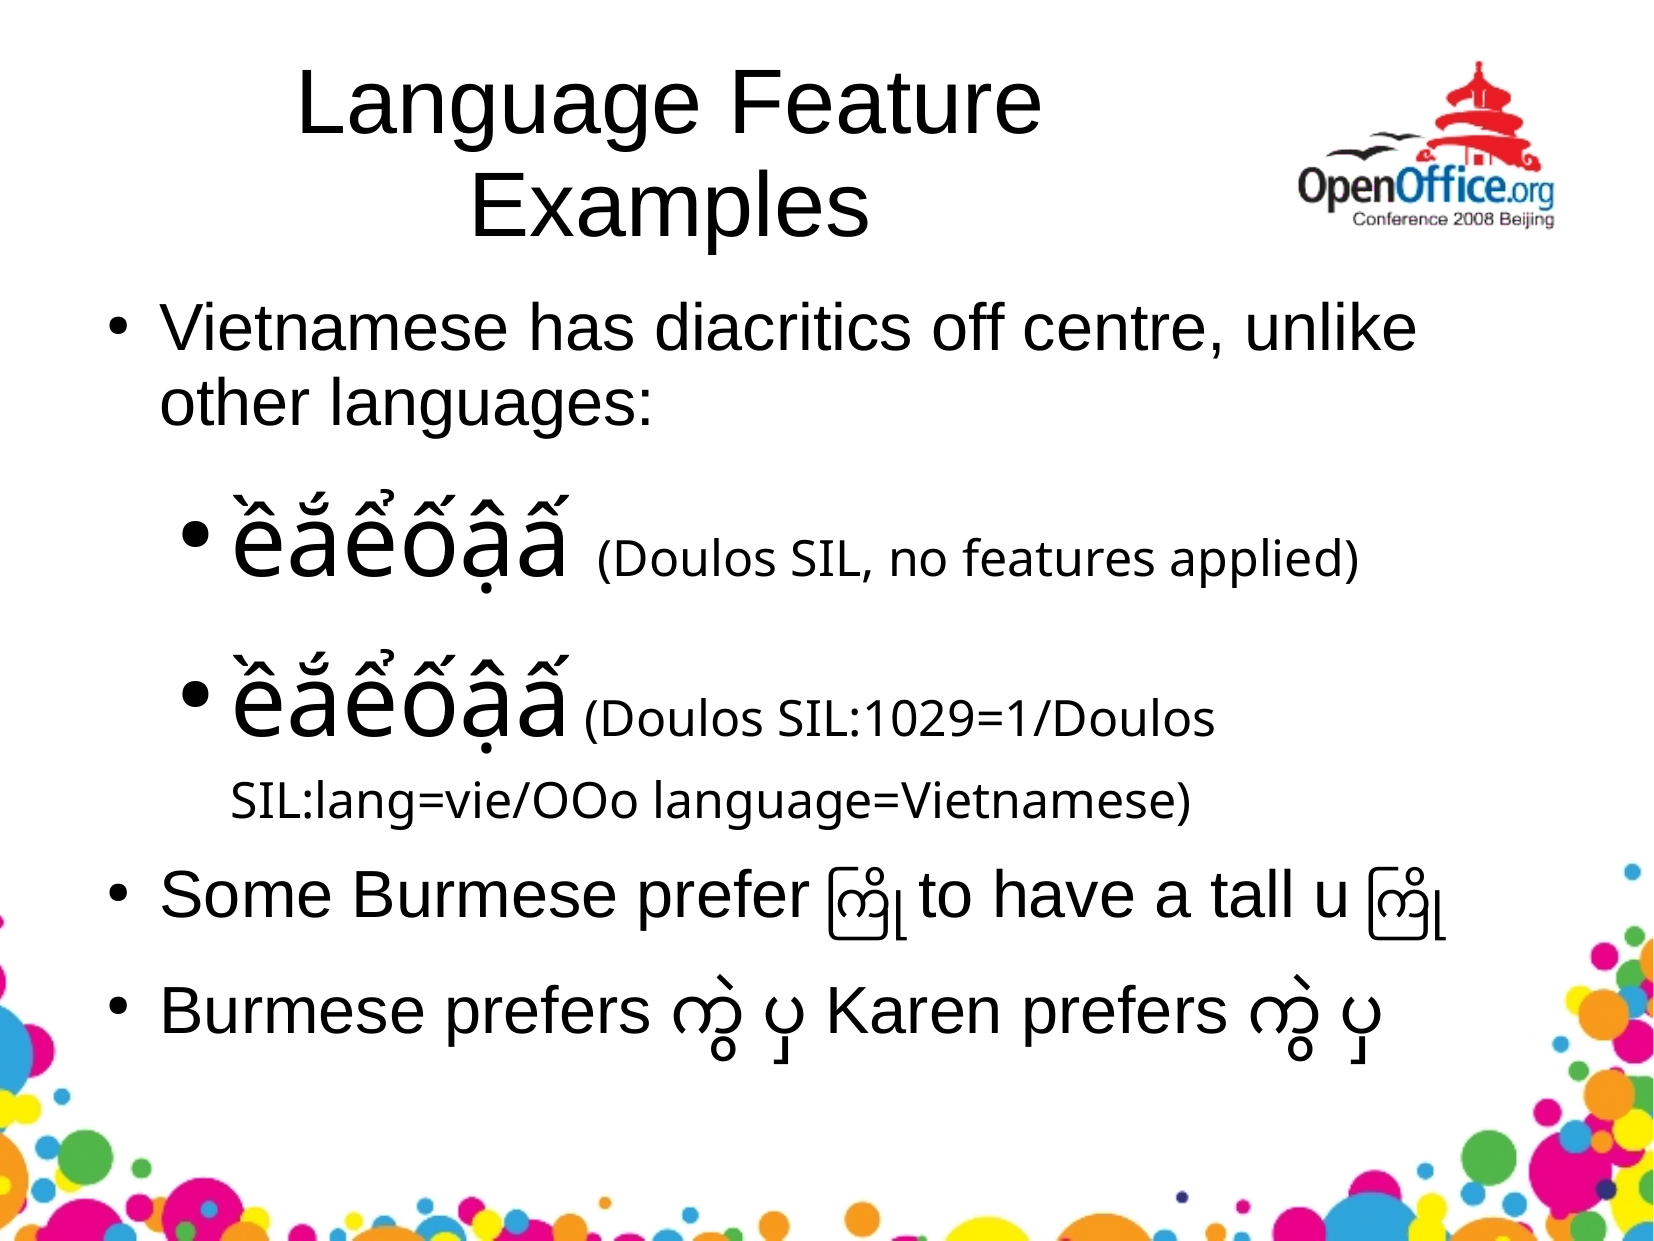

# Language Feature Examples
Vietnamese has diacritics off centre, unlike other languages:
ềắểốậấ (Doulos SIL, no features applied)
ềắểốậấ (Doulos SIL:1029=1/Doulos SIL:lang=vie/OOo language=Vietnamese)
Some Burmese prefer ကြို to have a tall u ကြို
Burmese prefers ကွဲ ပှ Karen prefers ကွဲ ပှ